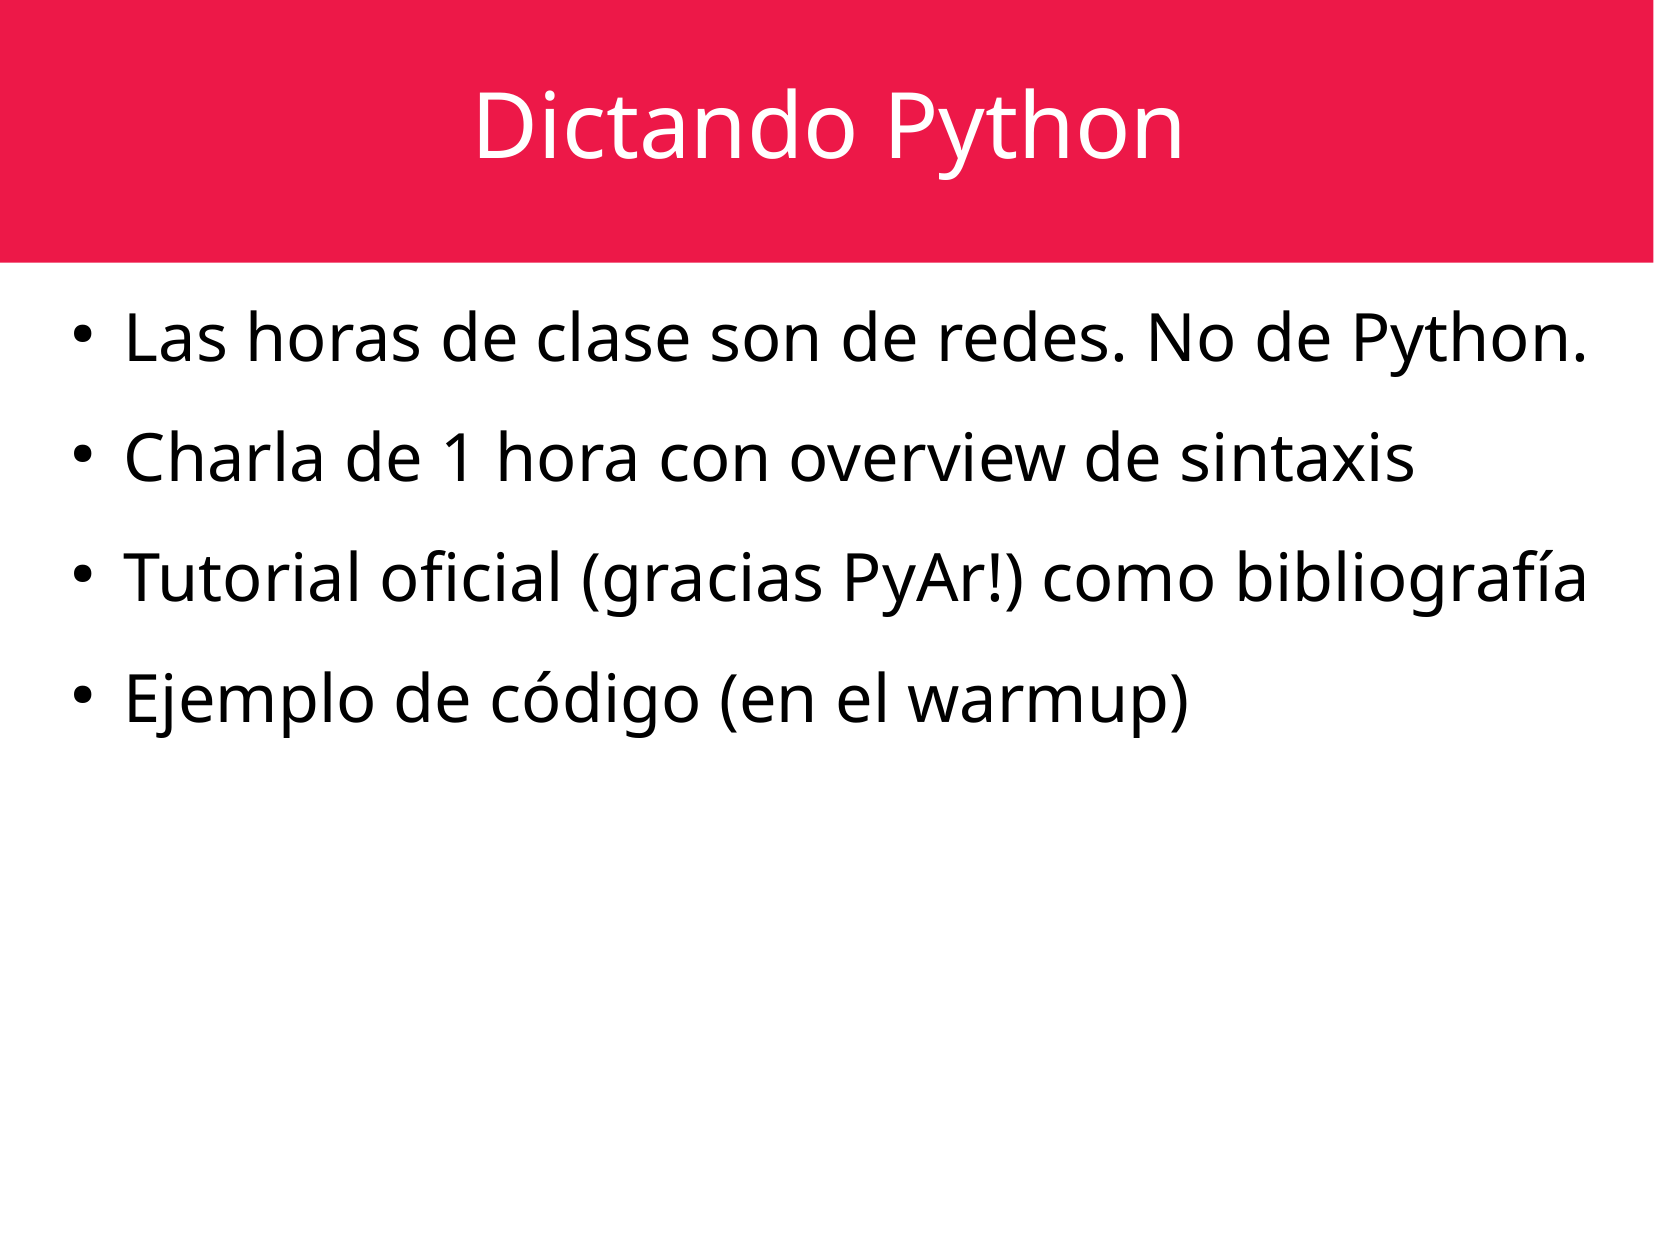

# Dictando Python
Las horas de clase son de redes. No de Python.
Charla de 1 hora con overview de sintaxis
Tutorial oficial (gracias PyAr!) como bibliografía
Ejemplo de código (en el warmup)